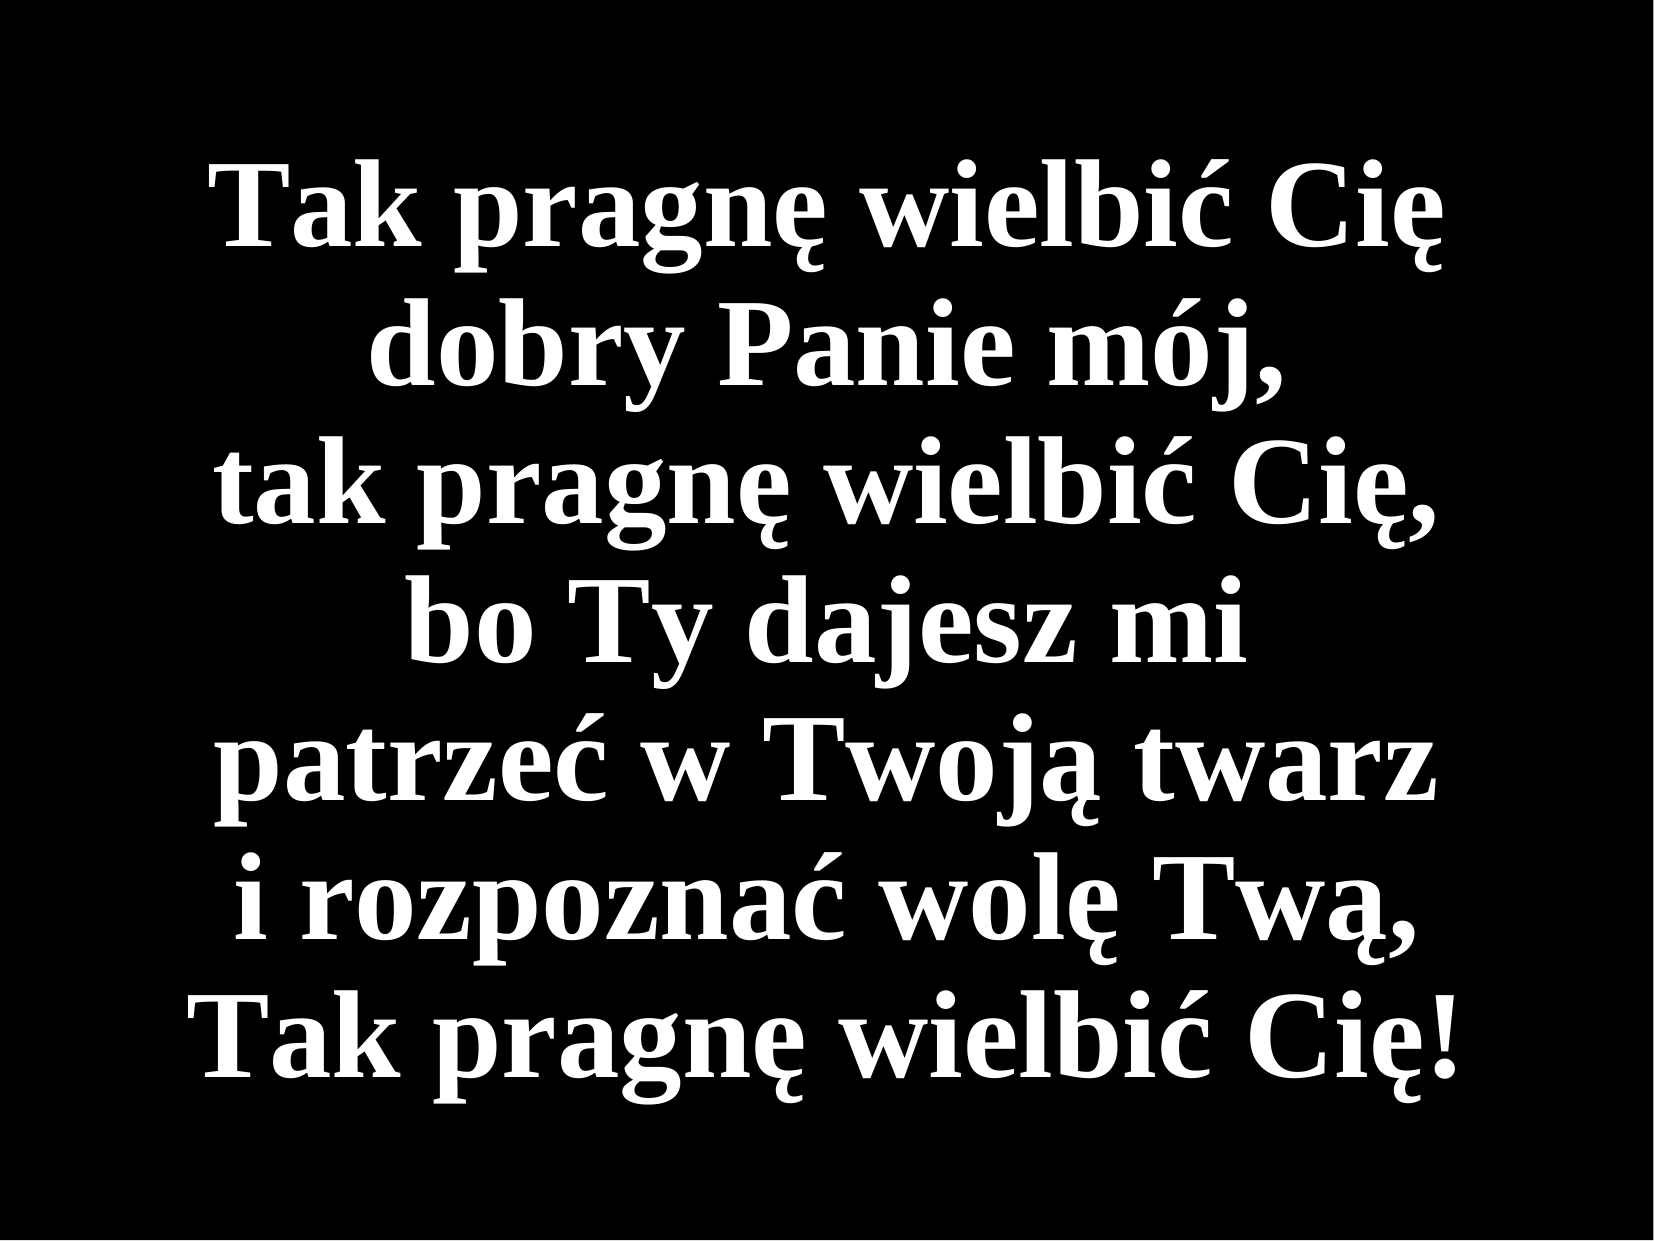

# Tak pragnę wielbić Cię dobry Panie mój, tak pragnę wielbić Cię, bo Ty dajesz mi patrzeć w Twoją twarz i rozpoznać wolę Twą, Tak pragnę wielbić Cię!